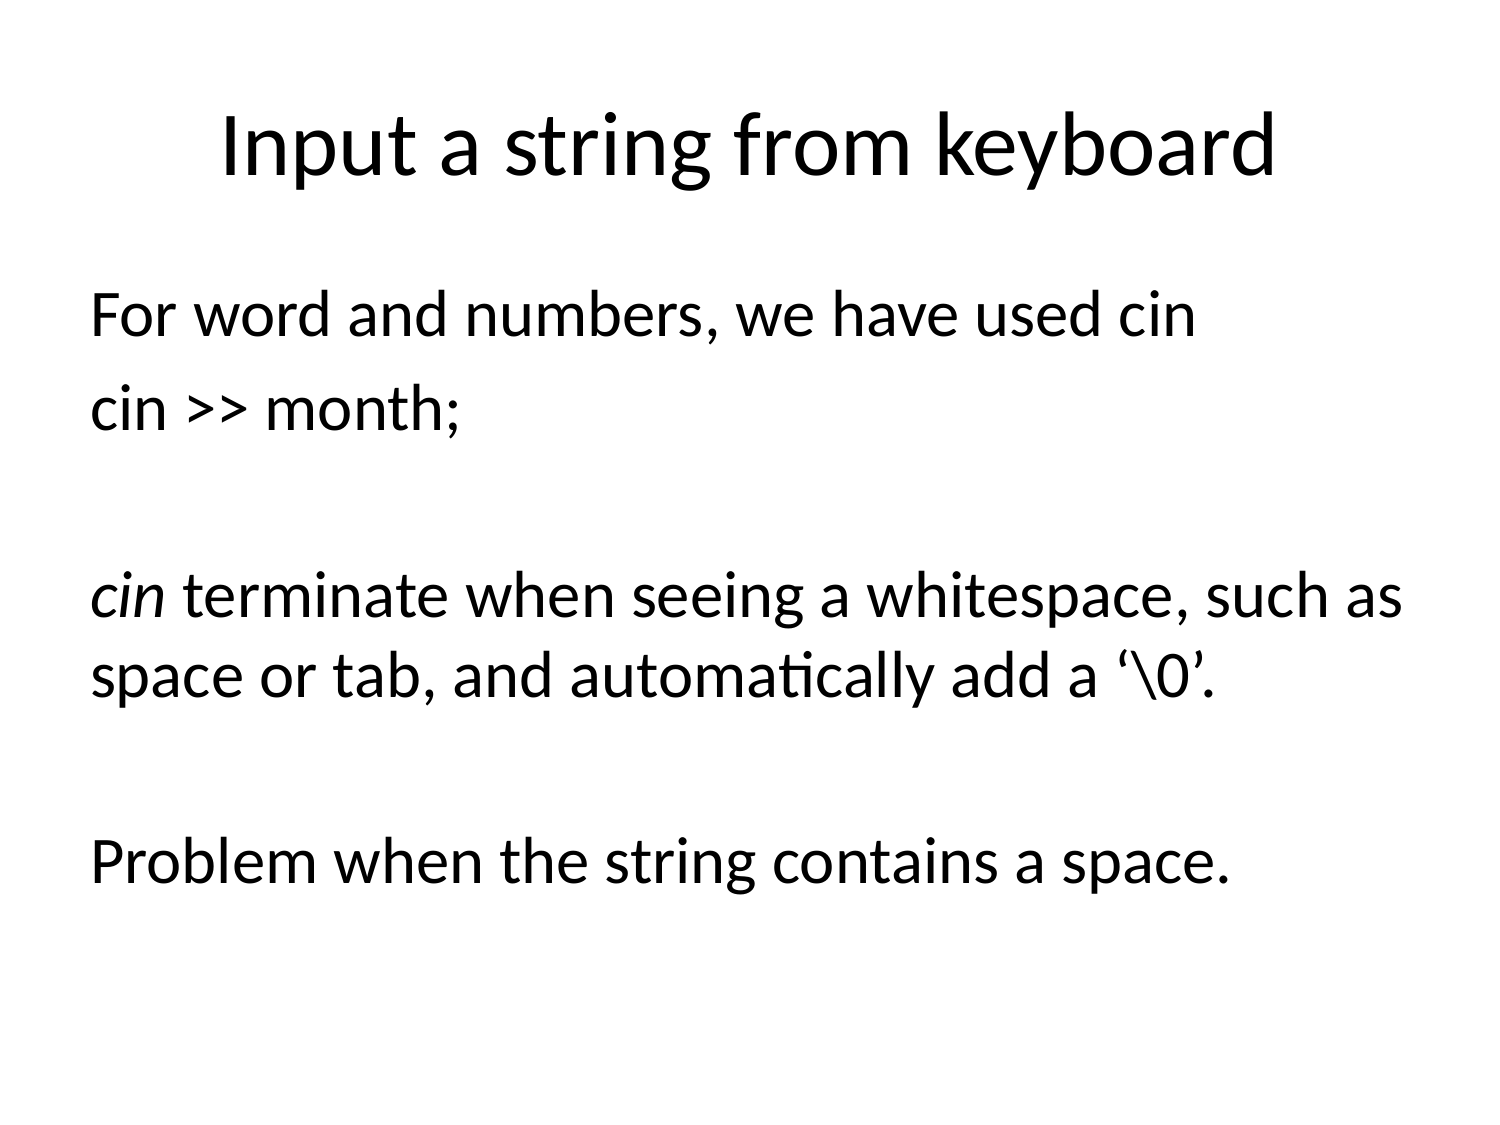

# Input a string from keyboard
For word and numbers, we have used cin
cin >> month;
cin terminate when seeing a whitespace, such as space or tab, and automatically add a ‘\0’.
Problem when the string contains a space.